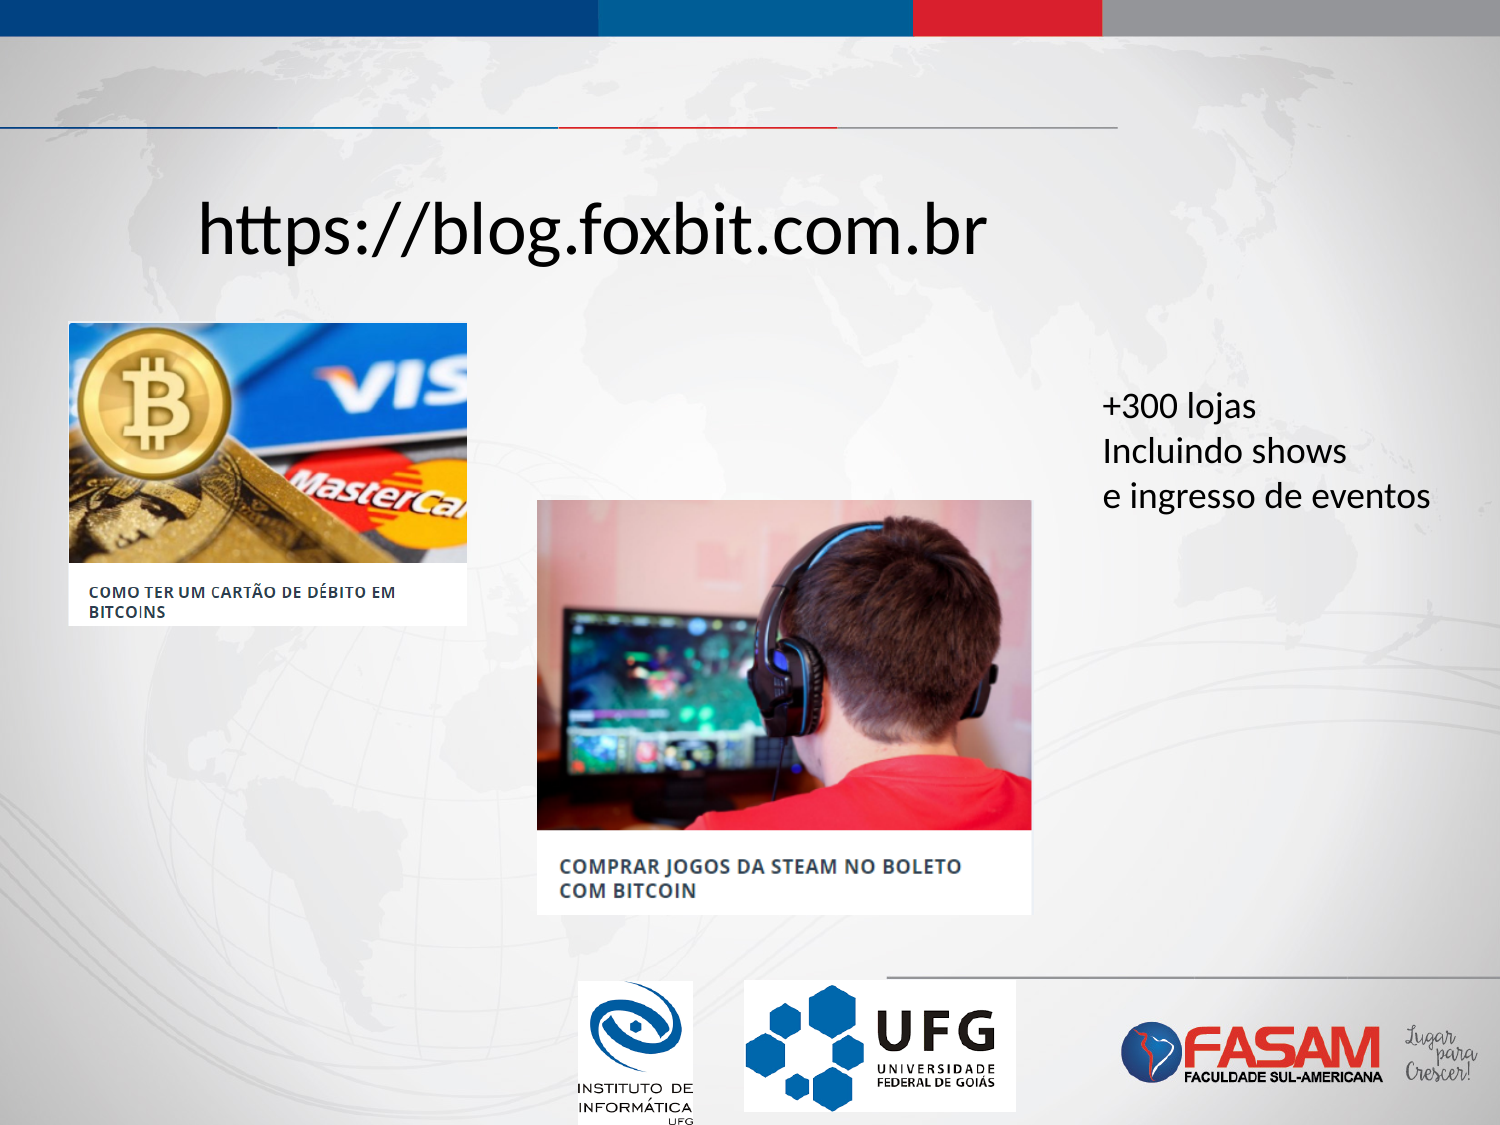

# https://blog.foxbit.com.br
+300 lojas
Incluindo shows
e ingresso de eventos